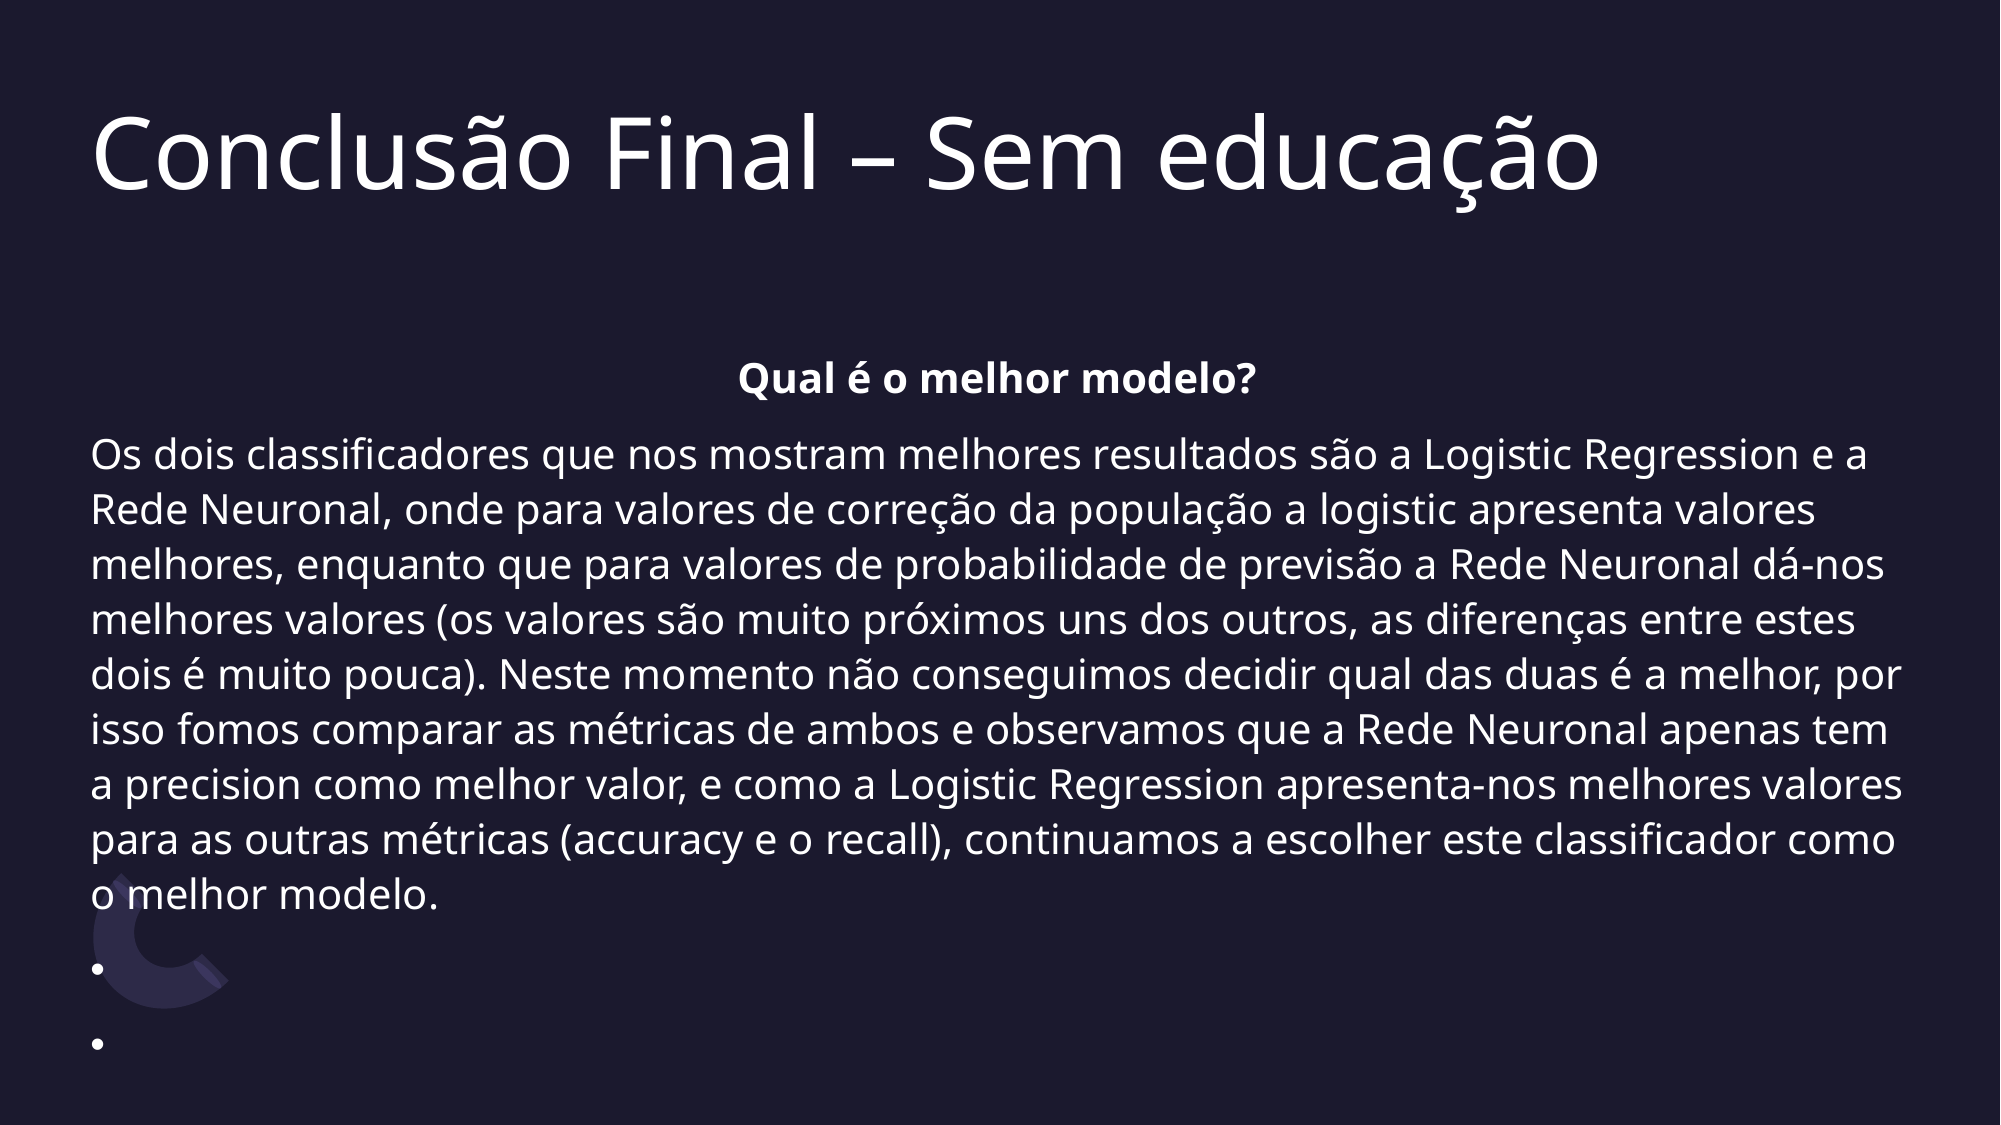

# Conclusão Final – Sem educação
Qual é o melhor modelo?
Os dois classificadores que nos mostram melhores resultados são a Logistic Regression e a Rede Neuronal, onde para valores de correção da população a logistic apresenta valores melhores, enquanto que para valores de probabilidade de previsão a Rede Neuronal dá-nos melhores valores (os valores são muito próximos uns dos outros, as diferenças entre estes dois é muito pouca). Neste momento não conseguimos decidir qual das duas é a melhor, por isso fomos comparar as métricas de ambos e observamos que a Rede Neuronal apenas tem a precision como melhor valor, e como a Logistic Regression apresenta-nos melhores valores para as outras métricas (accuracy e o recall), continuamos a escolher este classificador como o melhor modelo.